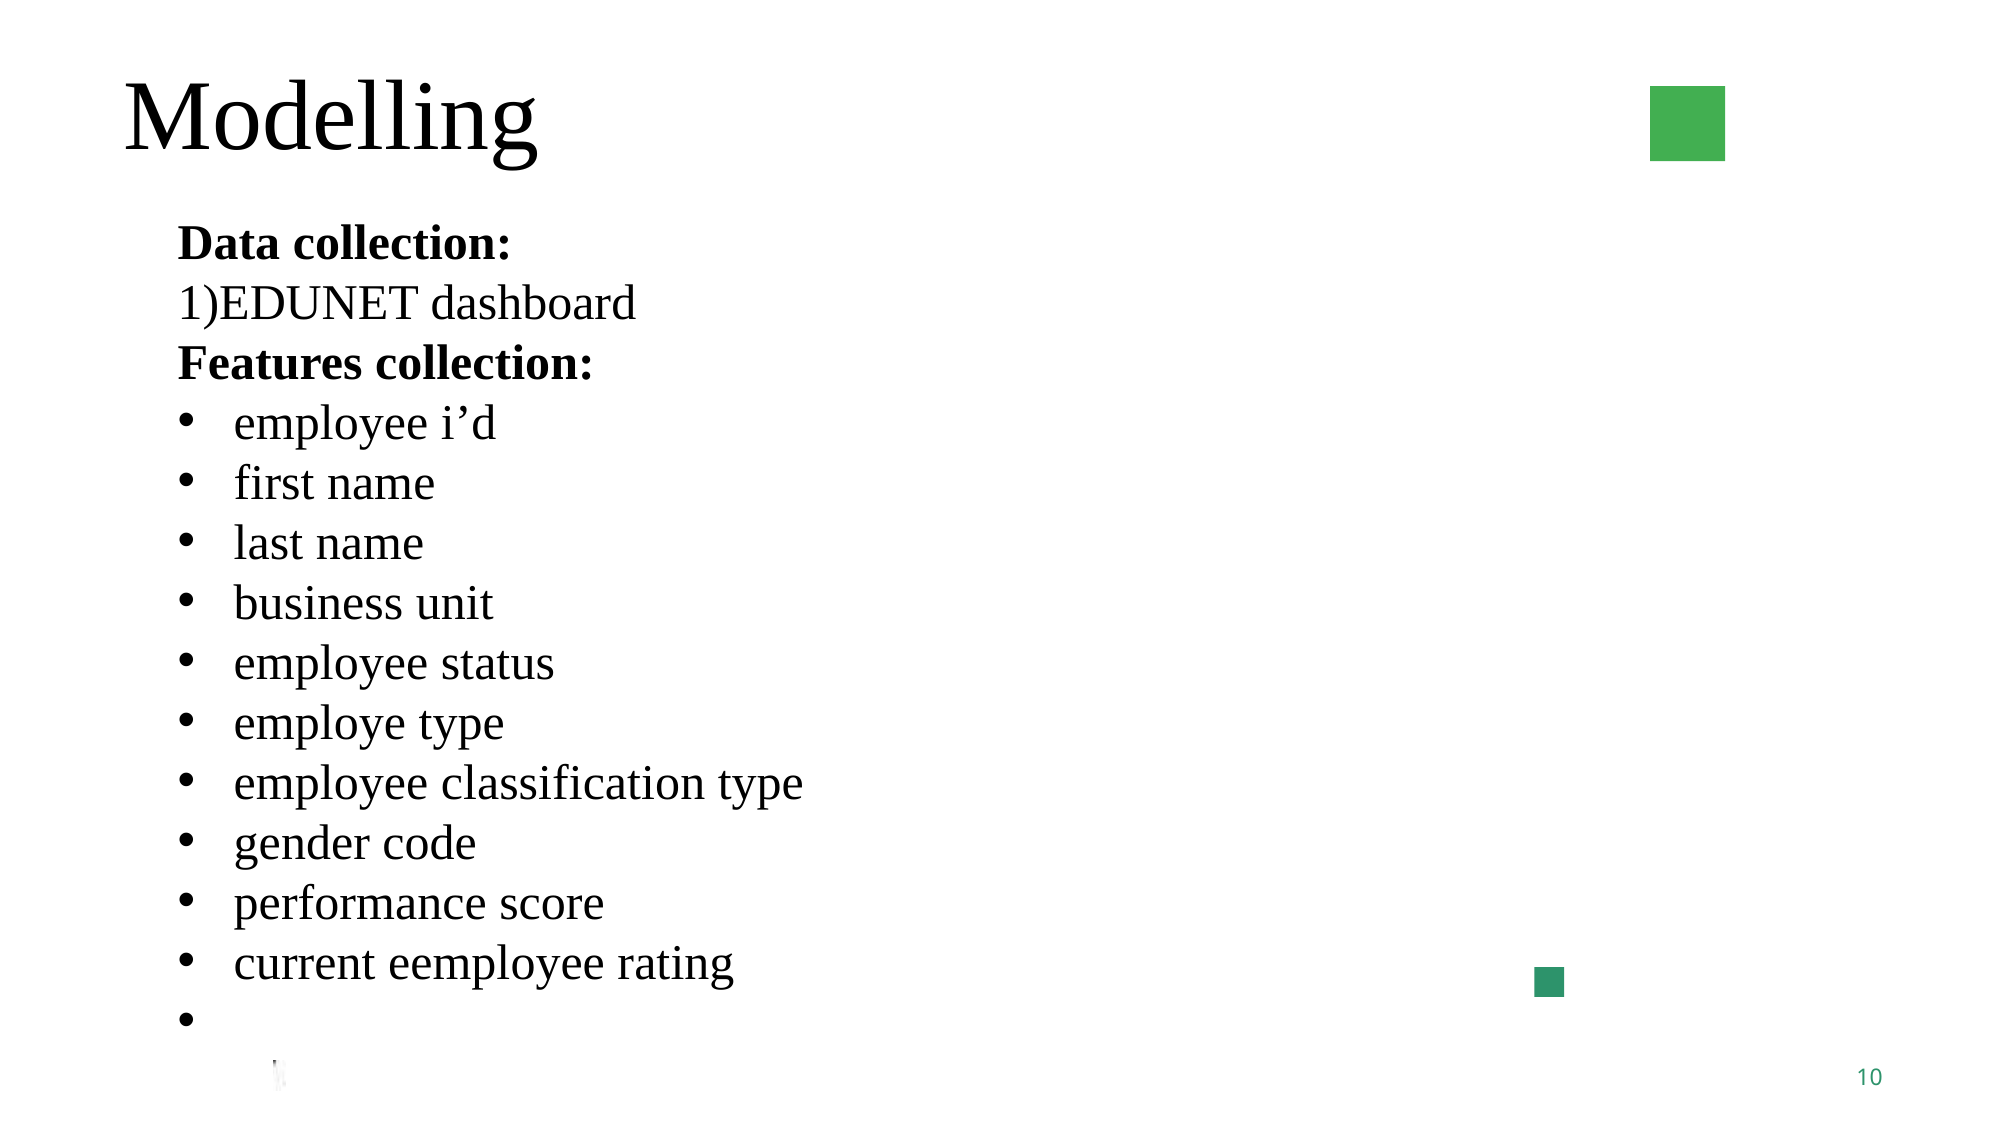

Modelling
Data collection:
1)EDUNET dashboard
Features collection:
employee i’d
first name
last name
business unit
employee status
employe type
employee classification type
gender code
performance score
current eemployee rating